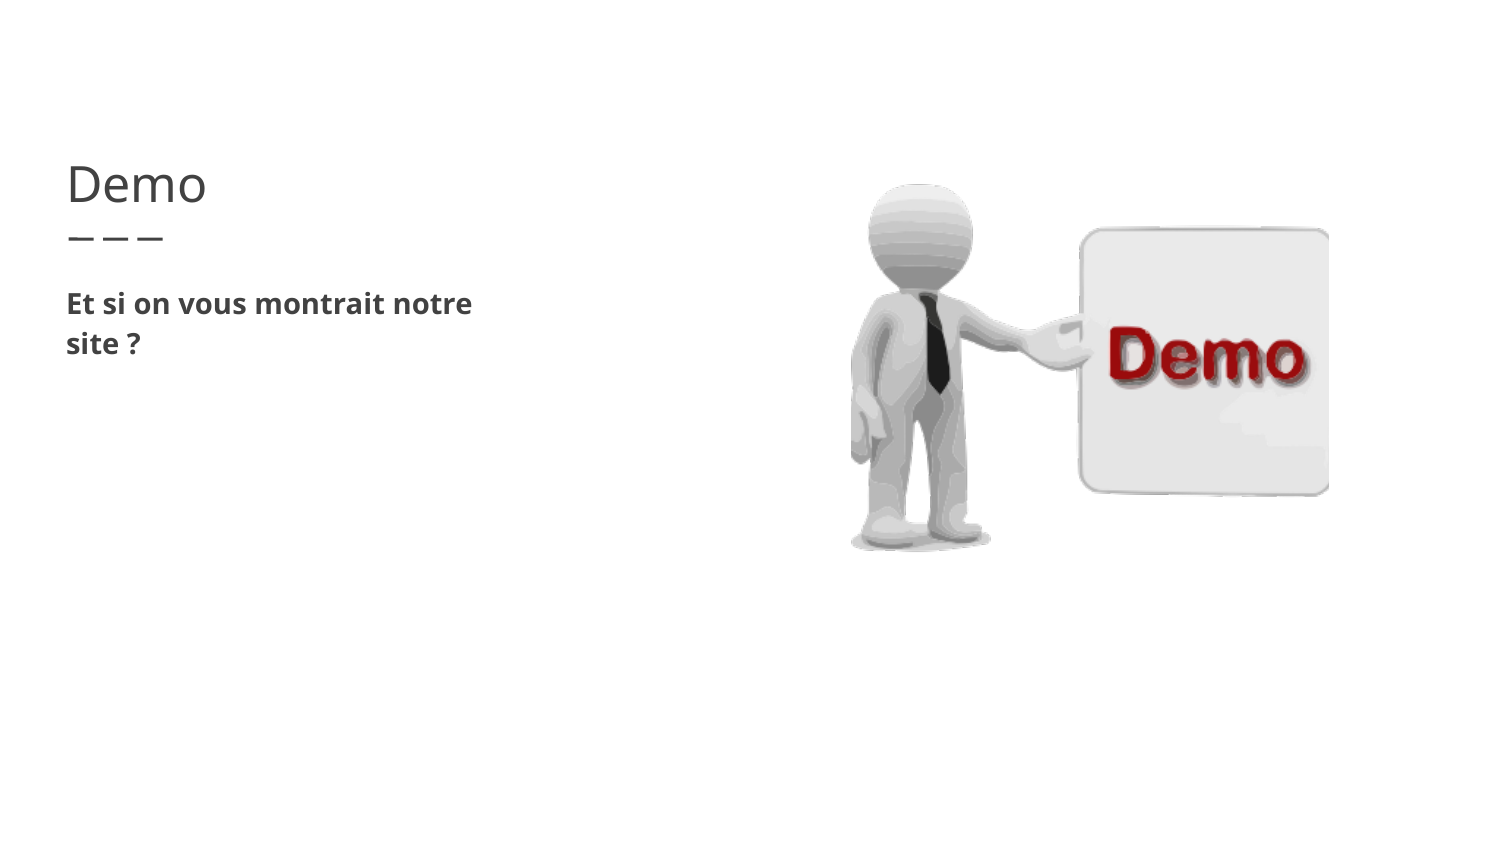

# Demo
Et si on vous montrait notre site ?